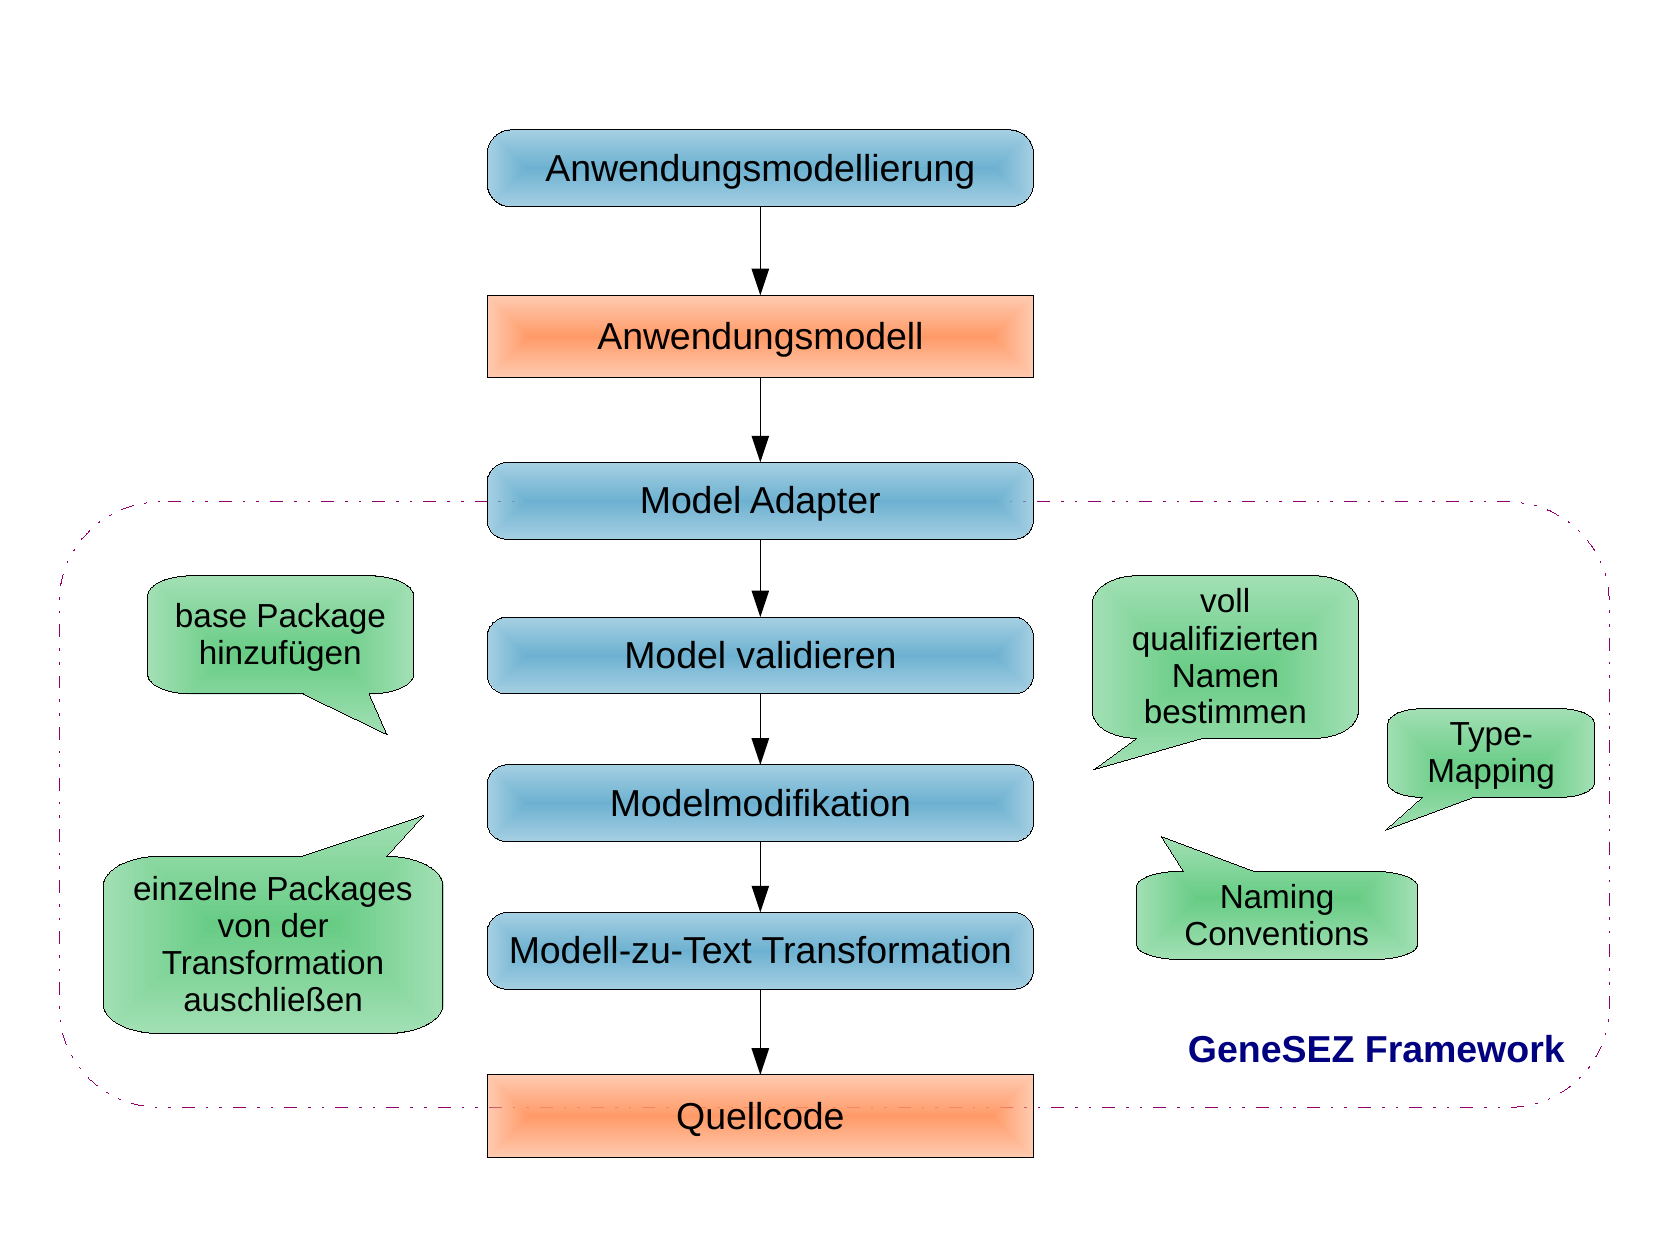

Anwendungsmodellierung
Anwendungsmodell
Model Adapter
GeneSEZ Framework
base Package hinzufügen
voll qualifizierten Namen bestimmen
Model validieren
Type-Mapping
Modelmodifikation
einzelne Packages von der Transformation auschließen
Naming Conventions
Modell-zu-Text Transformation
Quellcode